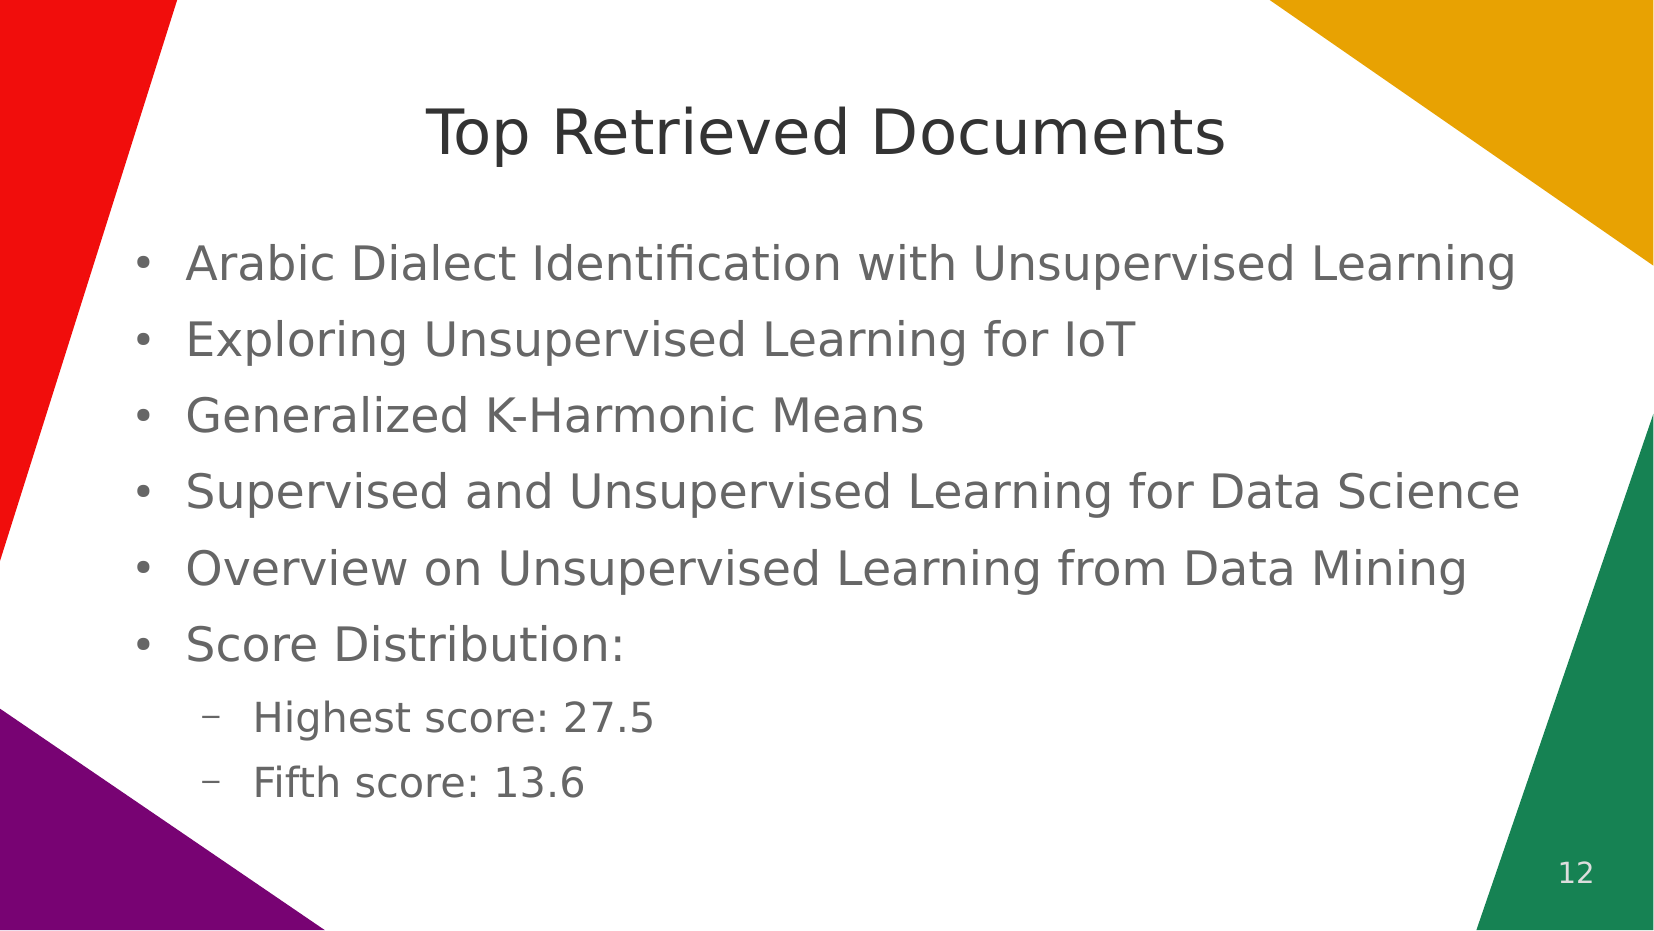

# Top Retrieved Documents
Arabic Dialect Identification with Unsupervised Learning
Exploring Unsupervised Learning for IoT
Generalized K-Harmonic Means
Supervised and Unsupervised Learning for Data Science
Overview on Unsupervised Learning from Data Mining
Score Distribution:
Highest score: 27.5
Fifth score: 13.6
12